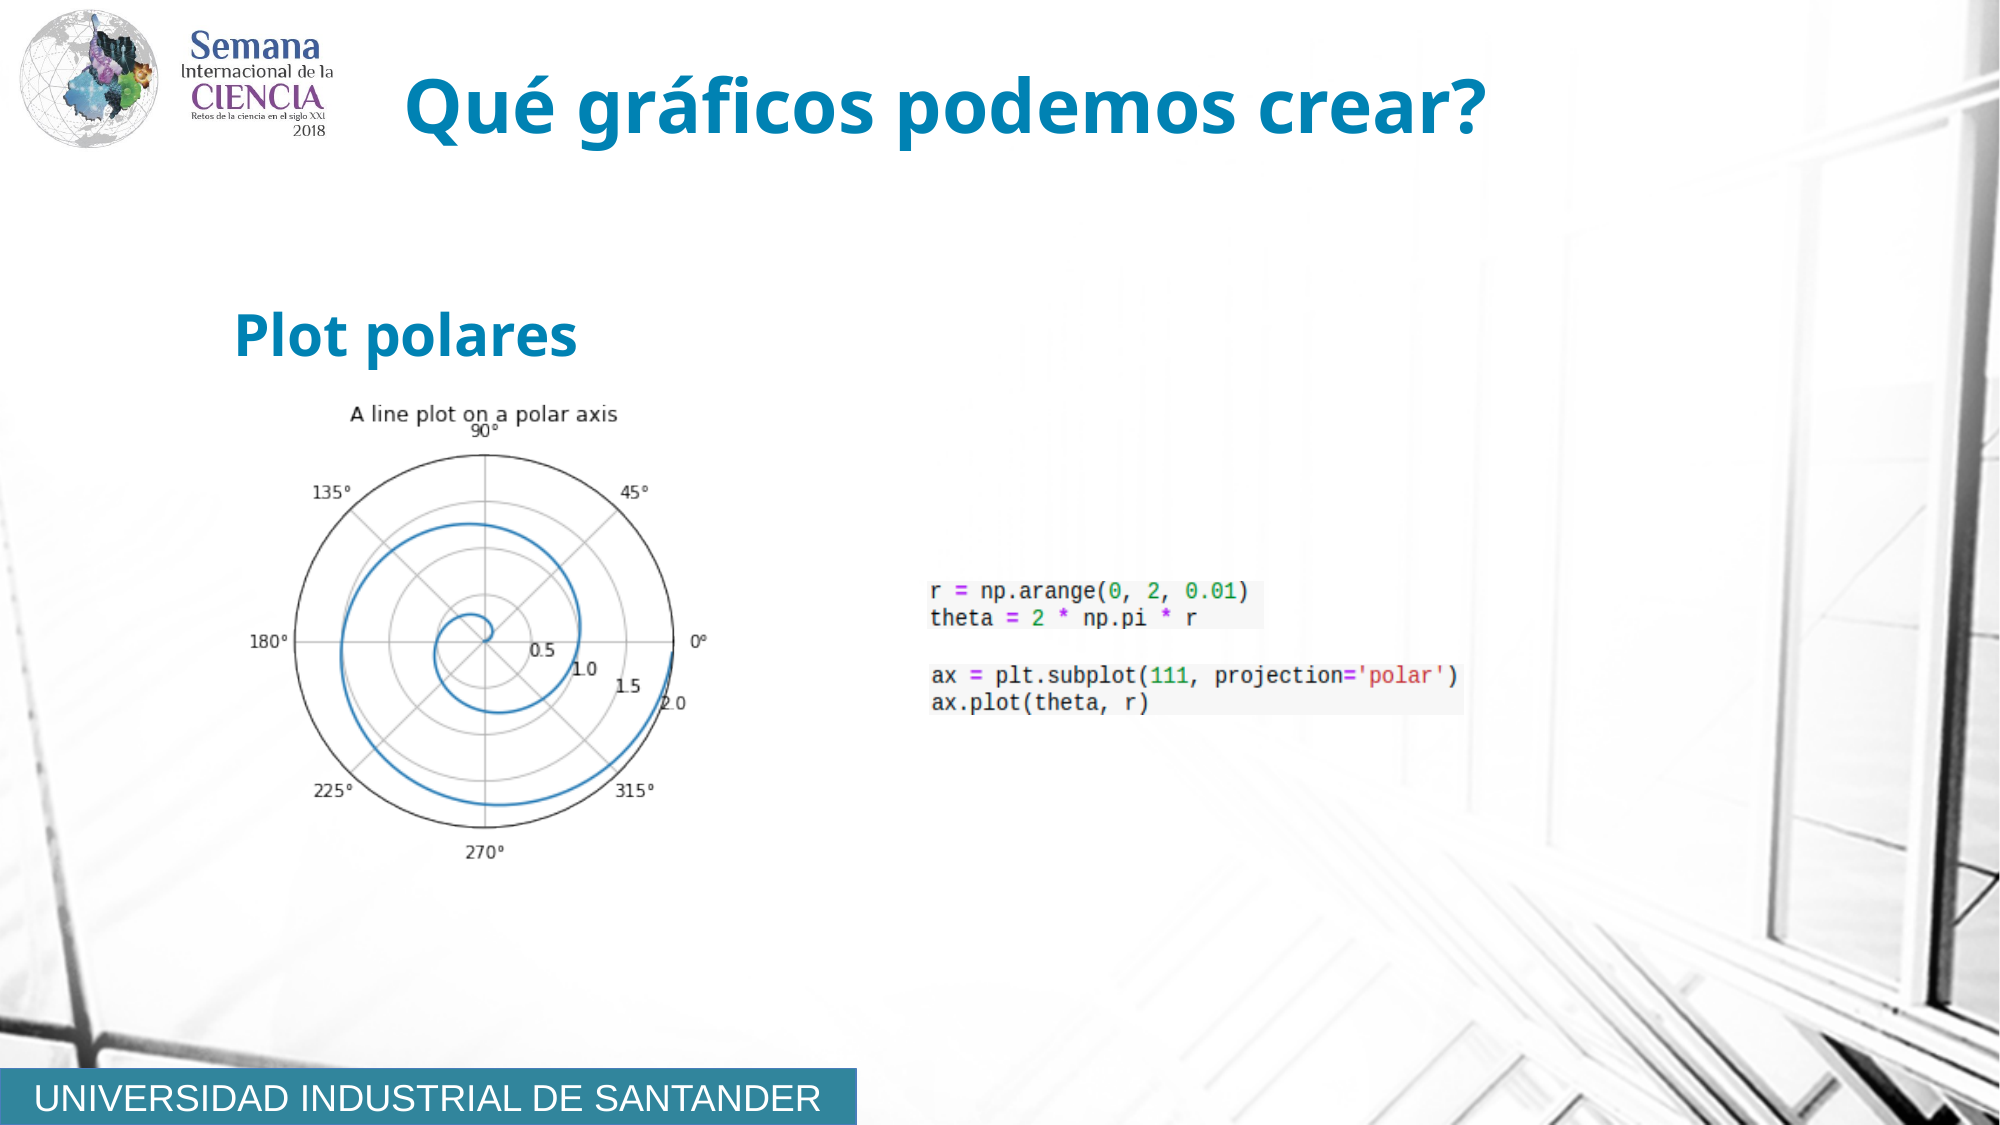

Qué gráficos podemos crear?
Plot polares
UNIVERSIDAD INDUSTRIAL DE SANTANDER